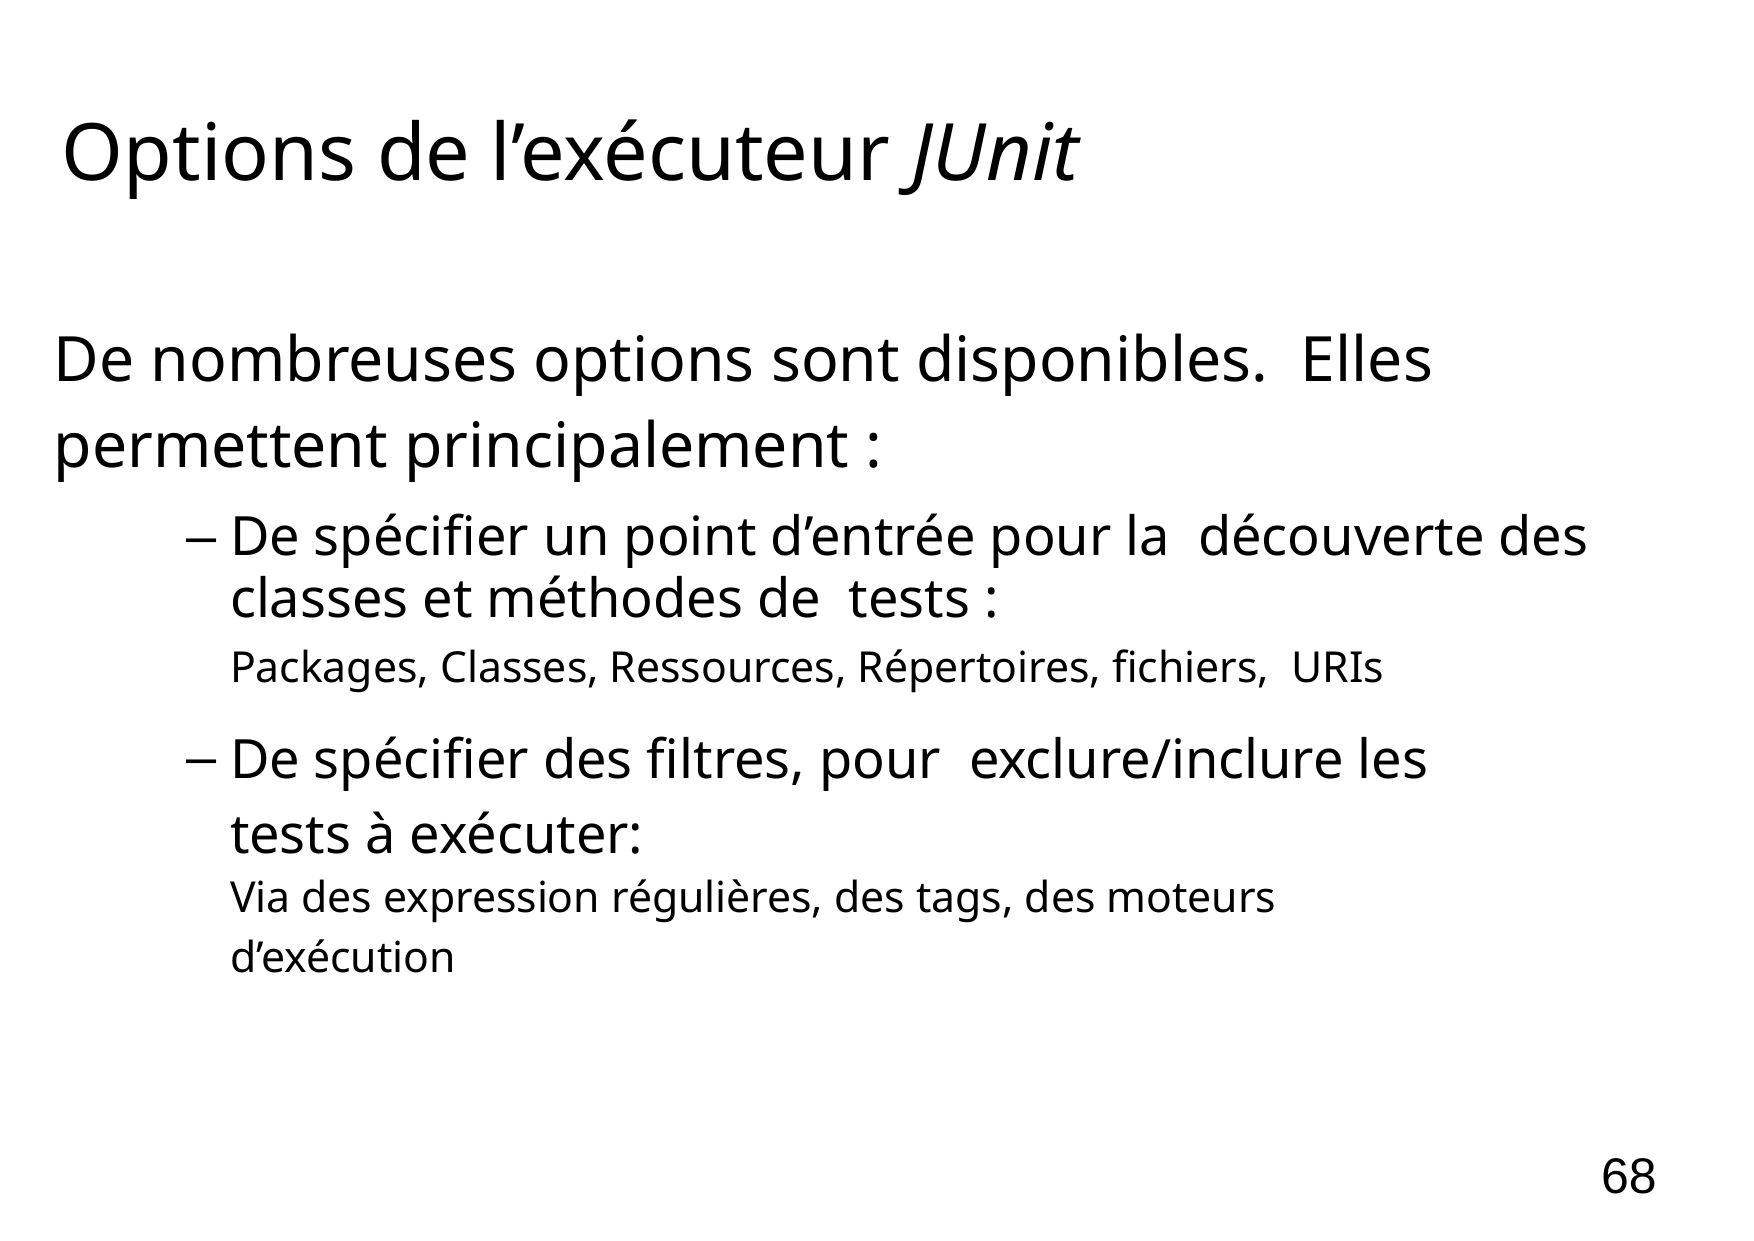

# Options de l’exécuteur JUnit
De nombreuses options sont disponibles. Elles permettent principalement	:
De spécifier un point d’entrée pour la découverte des classes et méthodes de tests :
Packages, Classes, Ressources, Répertoires, fichiers, URIs
De spécifier des filtres, pour exclure/inclure les tests à exécuter:
Via des expression régulières, des tags, des moteurs
d’exécution
68